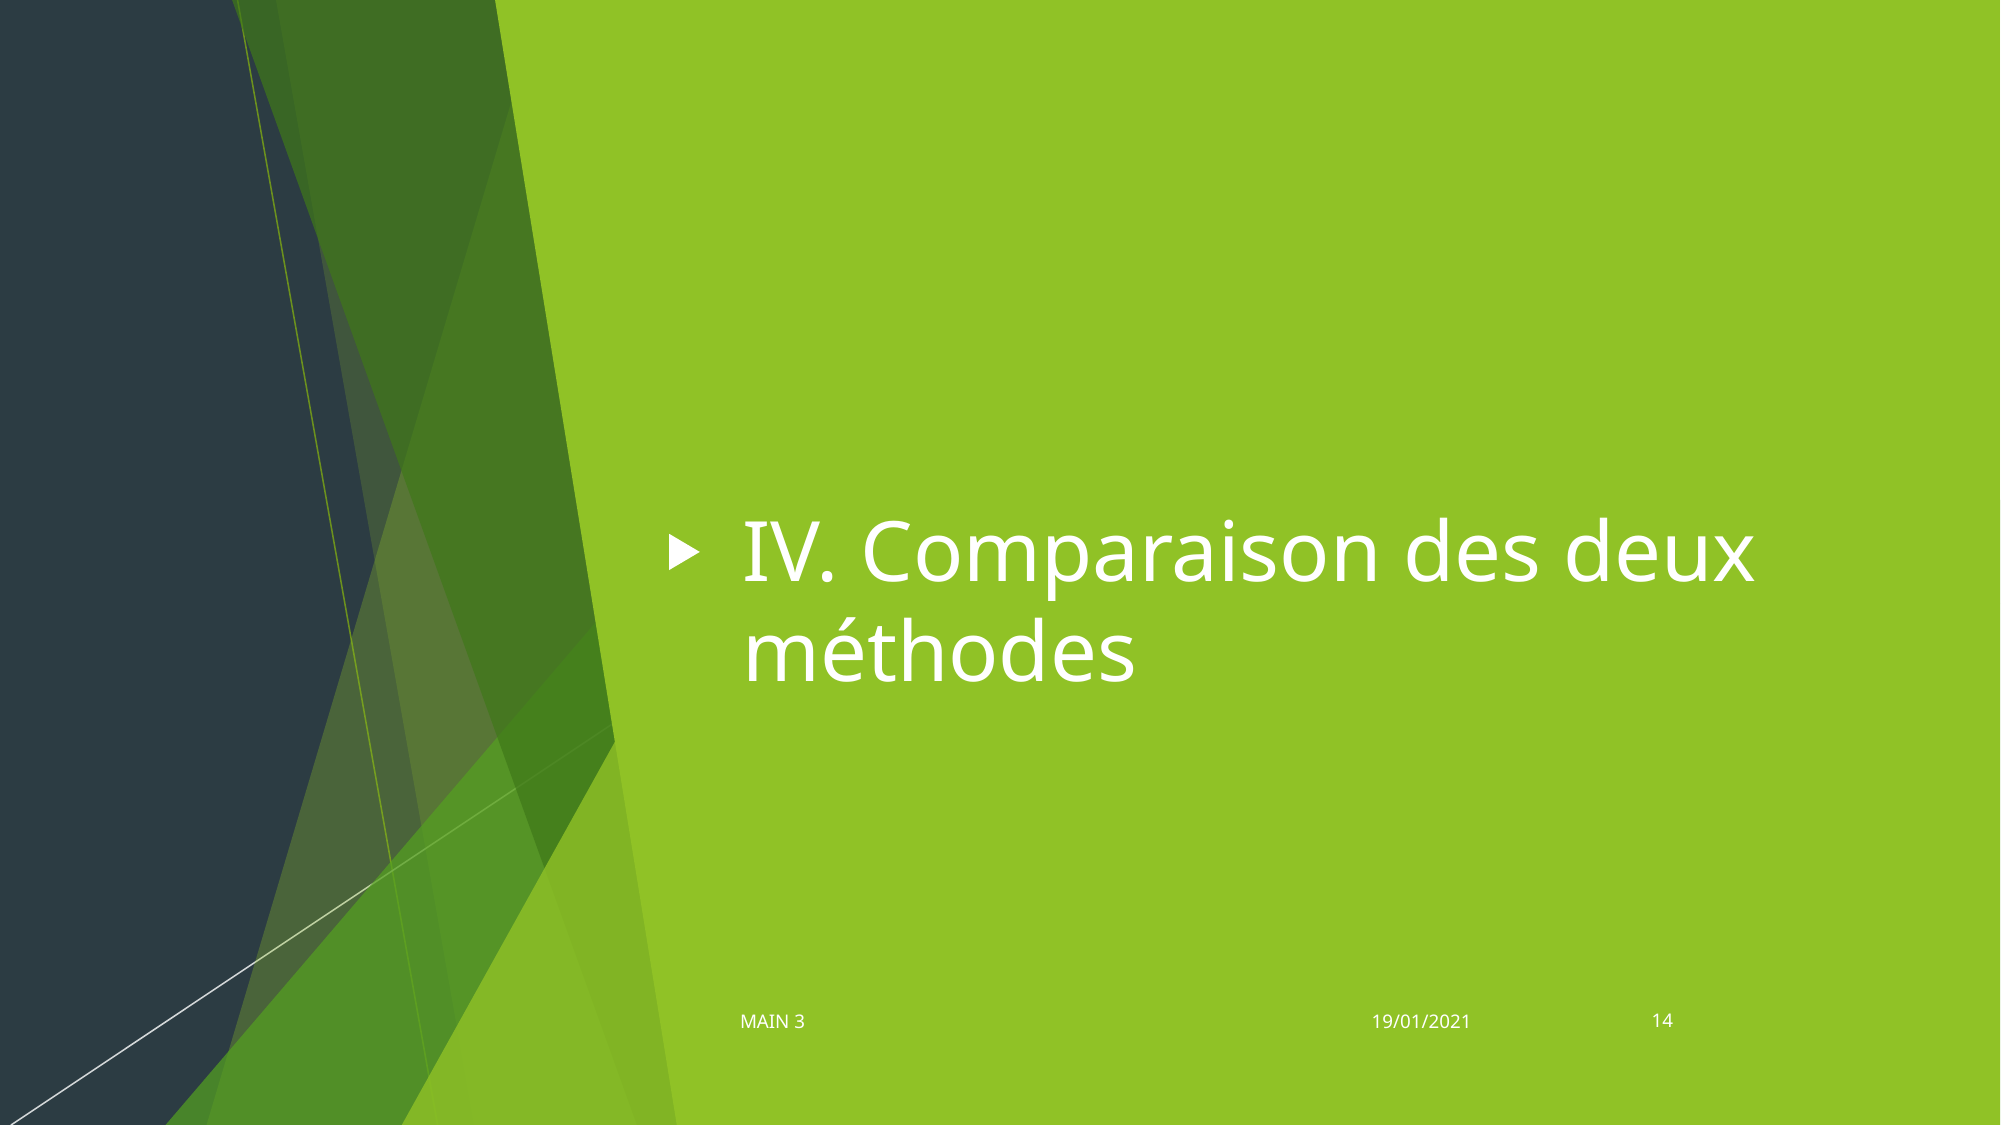

# IV. Comparaison des deux méthodes
MAIN 3
19/01/2021